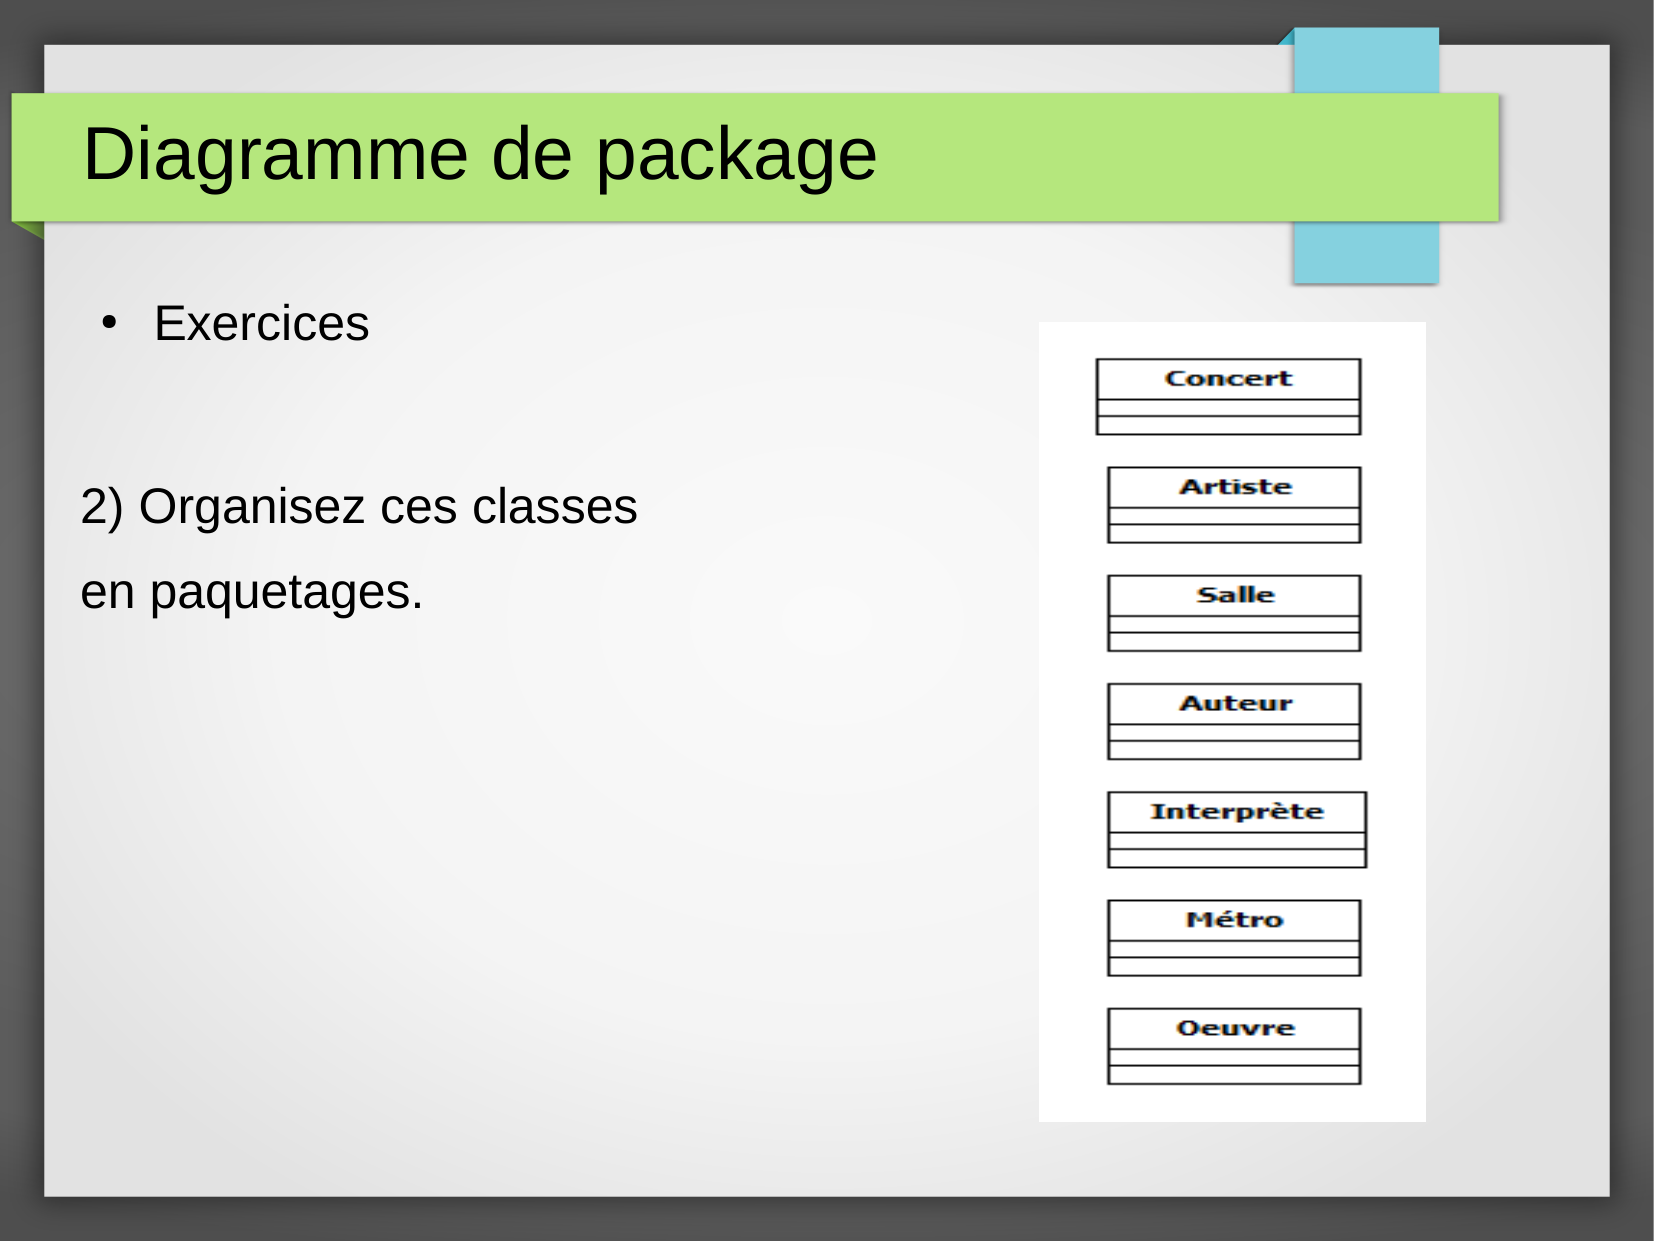

# Diagramme de package
Exercices
2) Organisez ces classes
en paquetages.